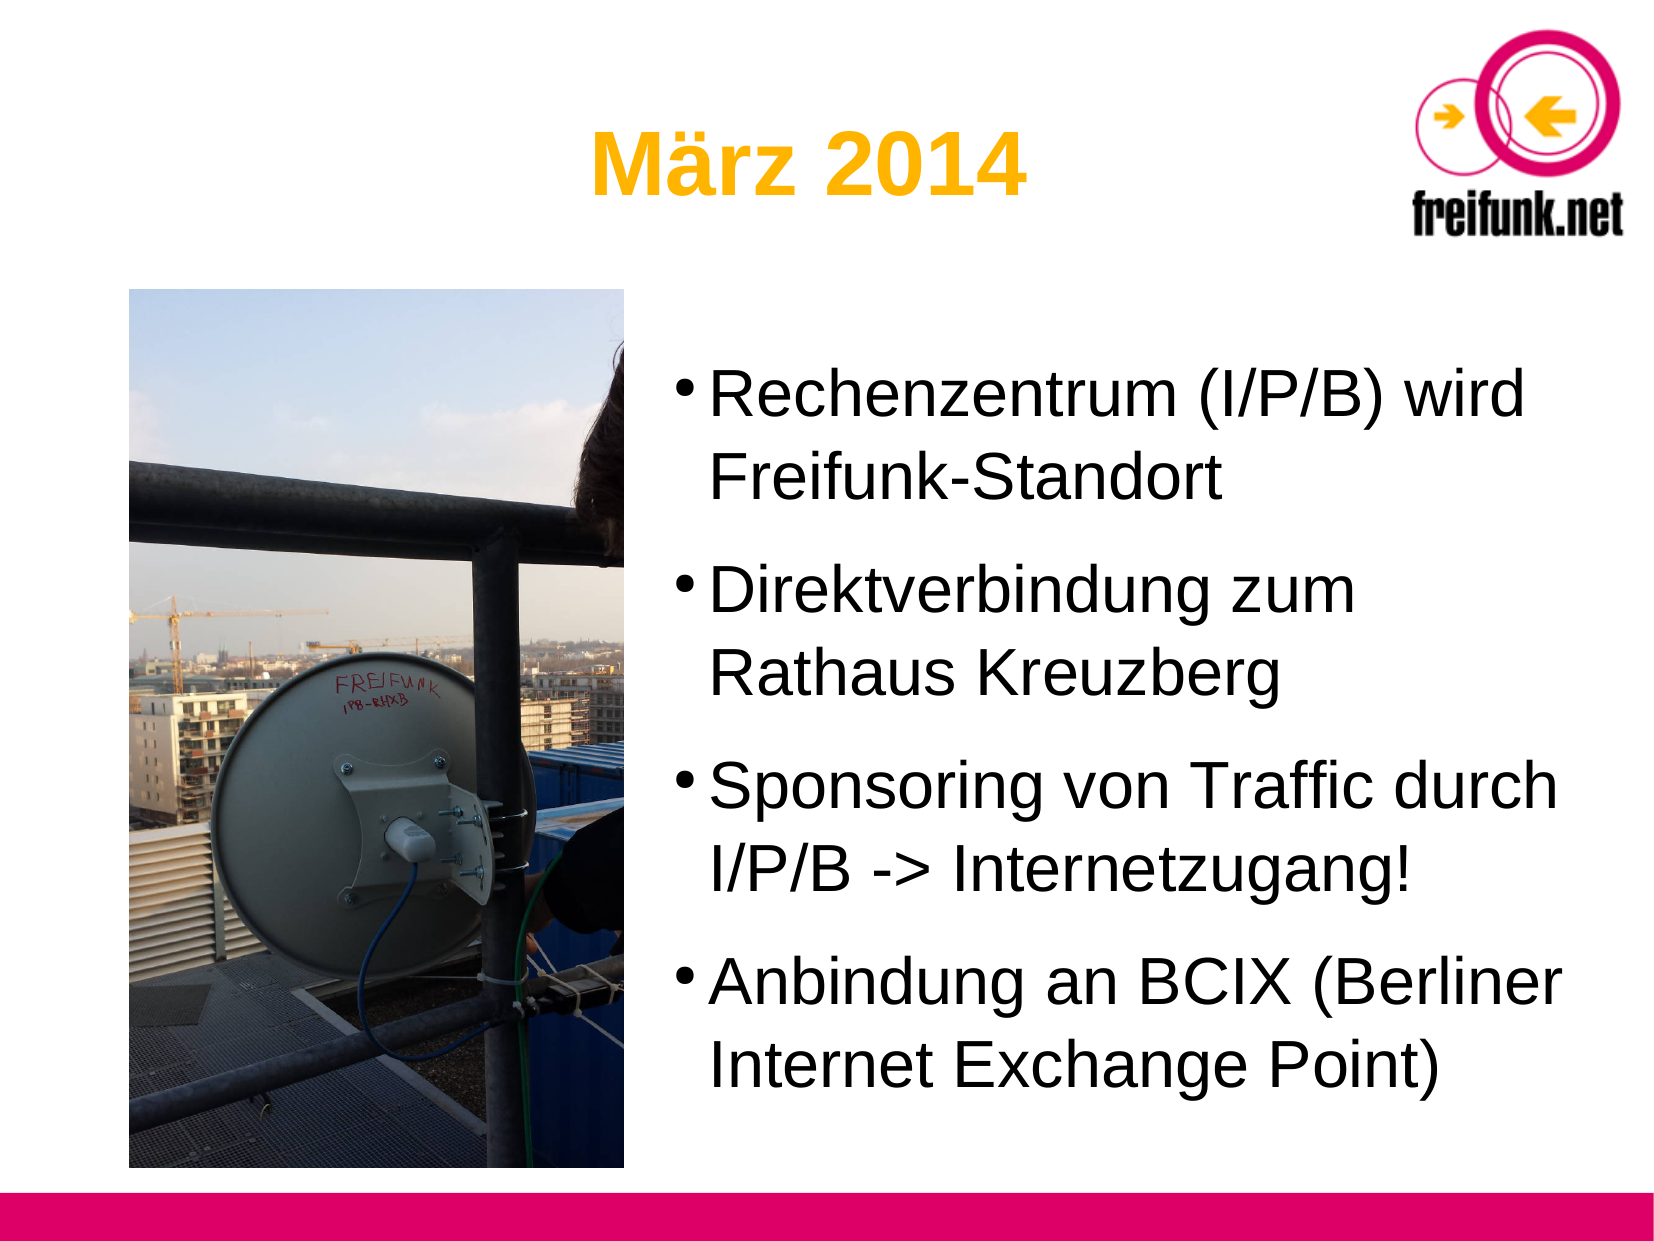

# März 2014
Rechenzentrum (I/P/B) wird Freifunk-Standort
Direktverbindung zum Rathaus Kreuzberg
Sponsoring von Traffic durch I/P/B -> Internetzugang!
Anbindung an BCIX (Berliner Internet Exchange Point)